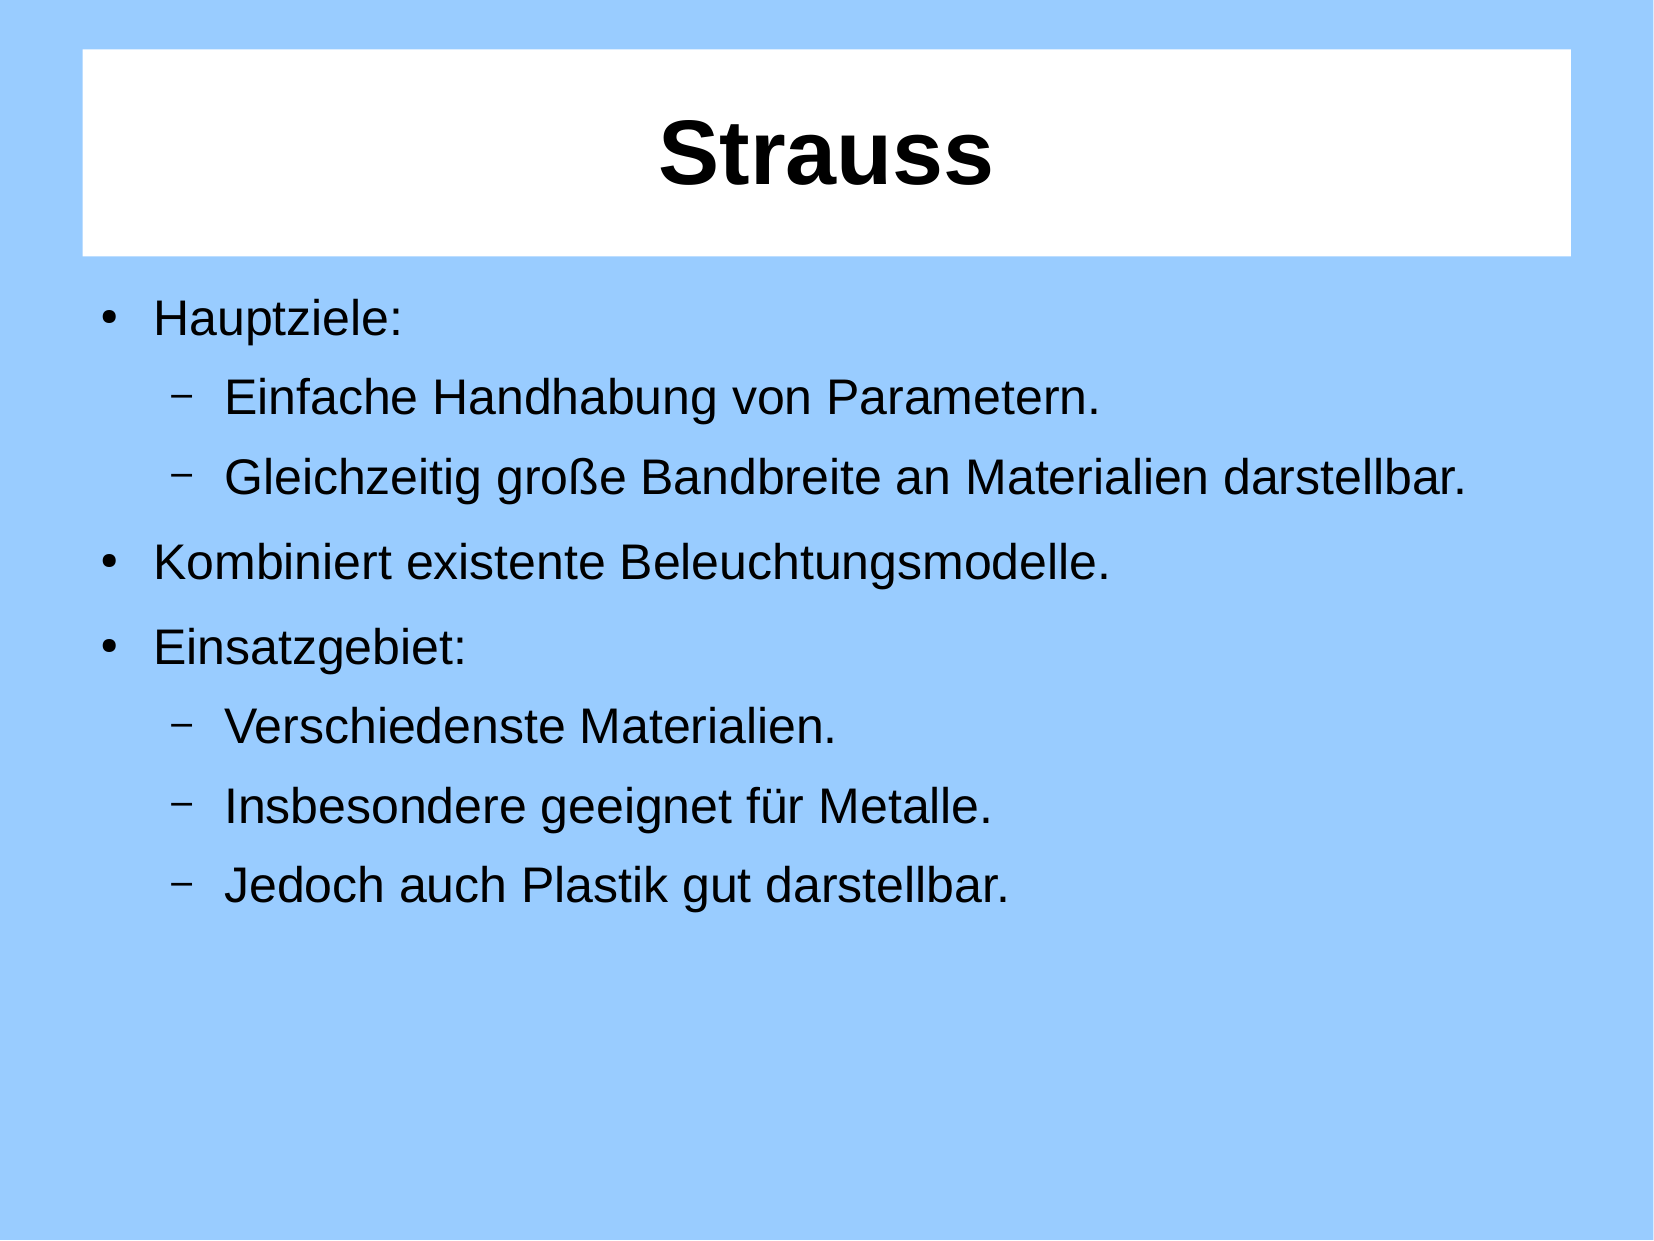

# Strauss
Hauptziele:
Einfache Handhabung von Parametern.
Gleichzeitig große Bandbreite an Materialien darstellbar.
Kombiniert existente Beleuchtungsmodelle.
Einsatzgebiet:
Verschiedenste Materialien.
Insbesondere geeignet für Metalle.
Jedoch auch Plastik gut darstellbar.